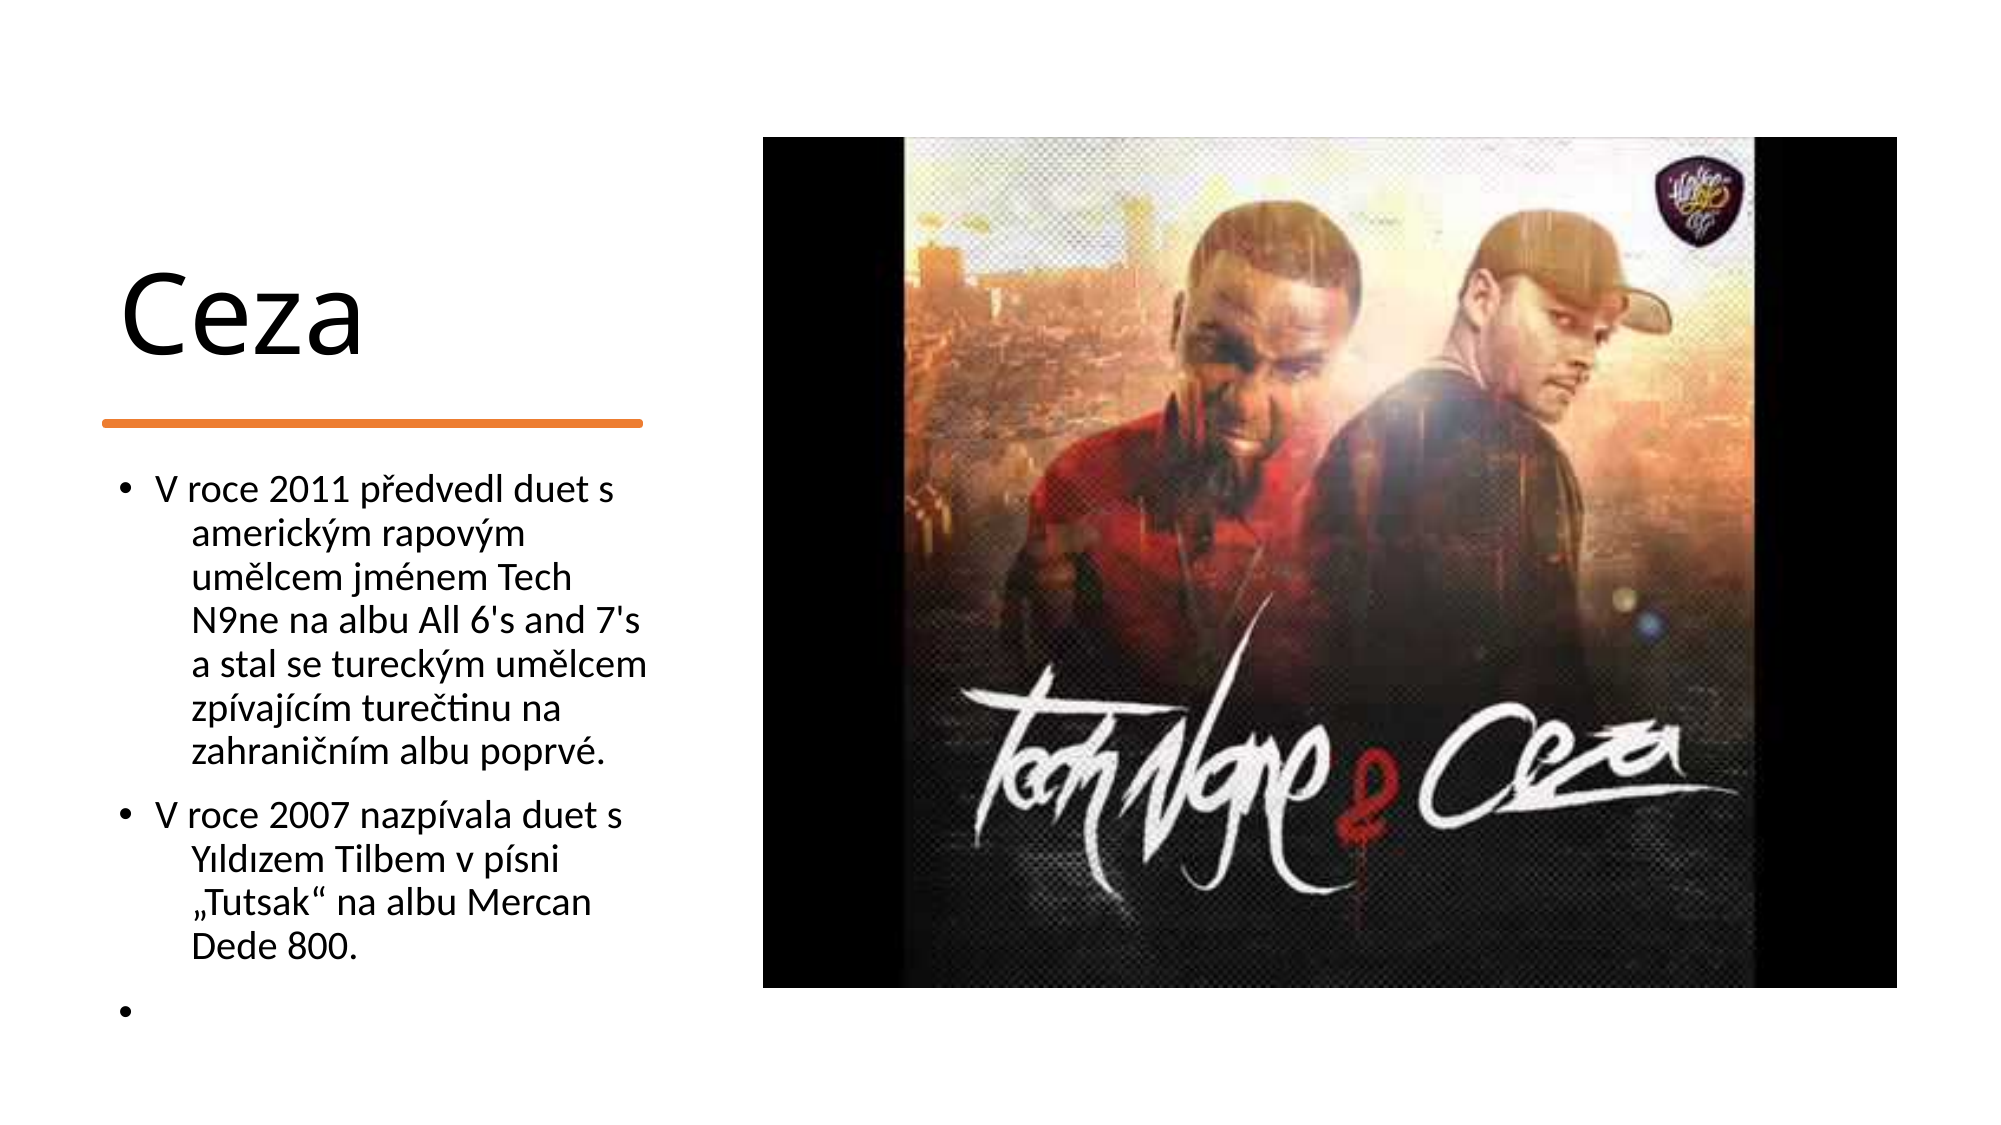

# Ceza
V roce 2011 předvedl duet s americkým rapovým umělcem jménem Tech N9ne na albu All 6's and 7's a stal se tureckým umělcem zpívajícím turečtinu na zahraničním albu poprvé.
V roce 2007 nazpívala duet s Yıldızem Tilbem v písni „Tutsak“ na albu Mercan Dede 800.